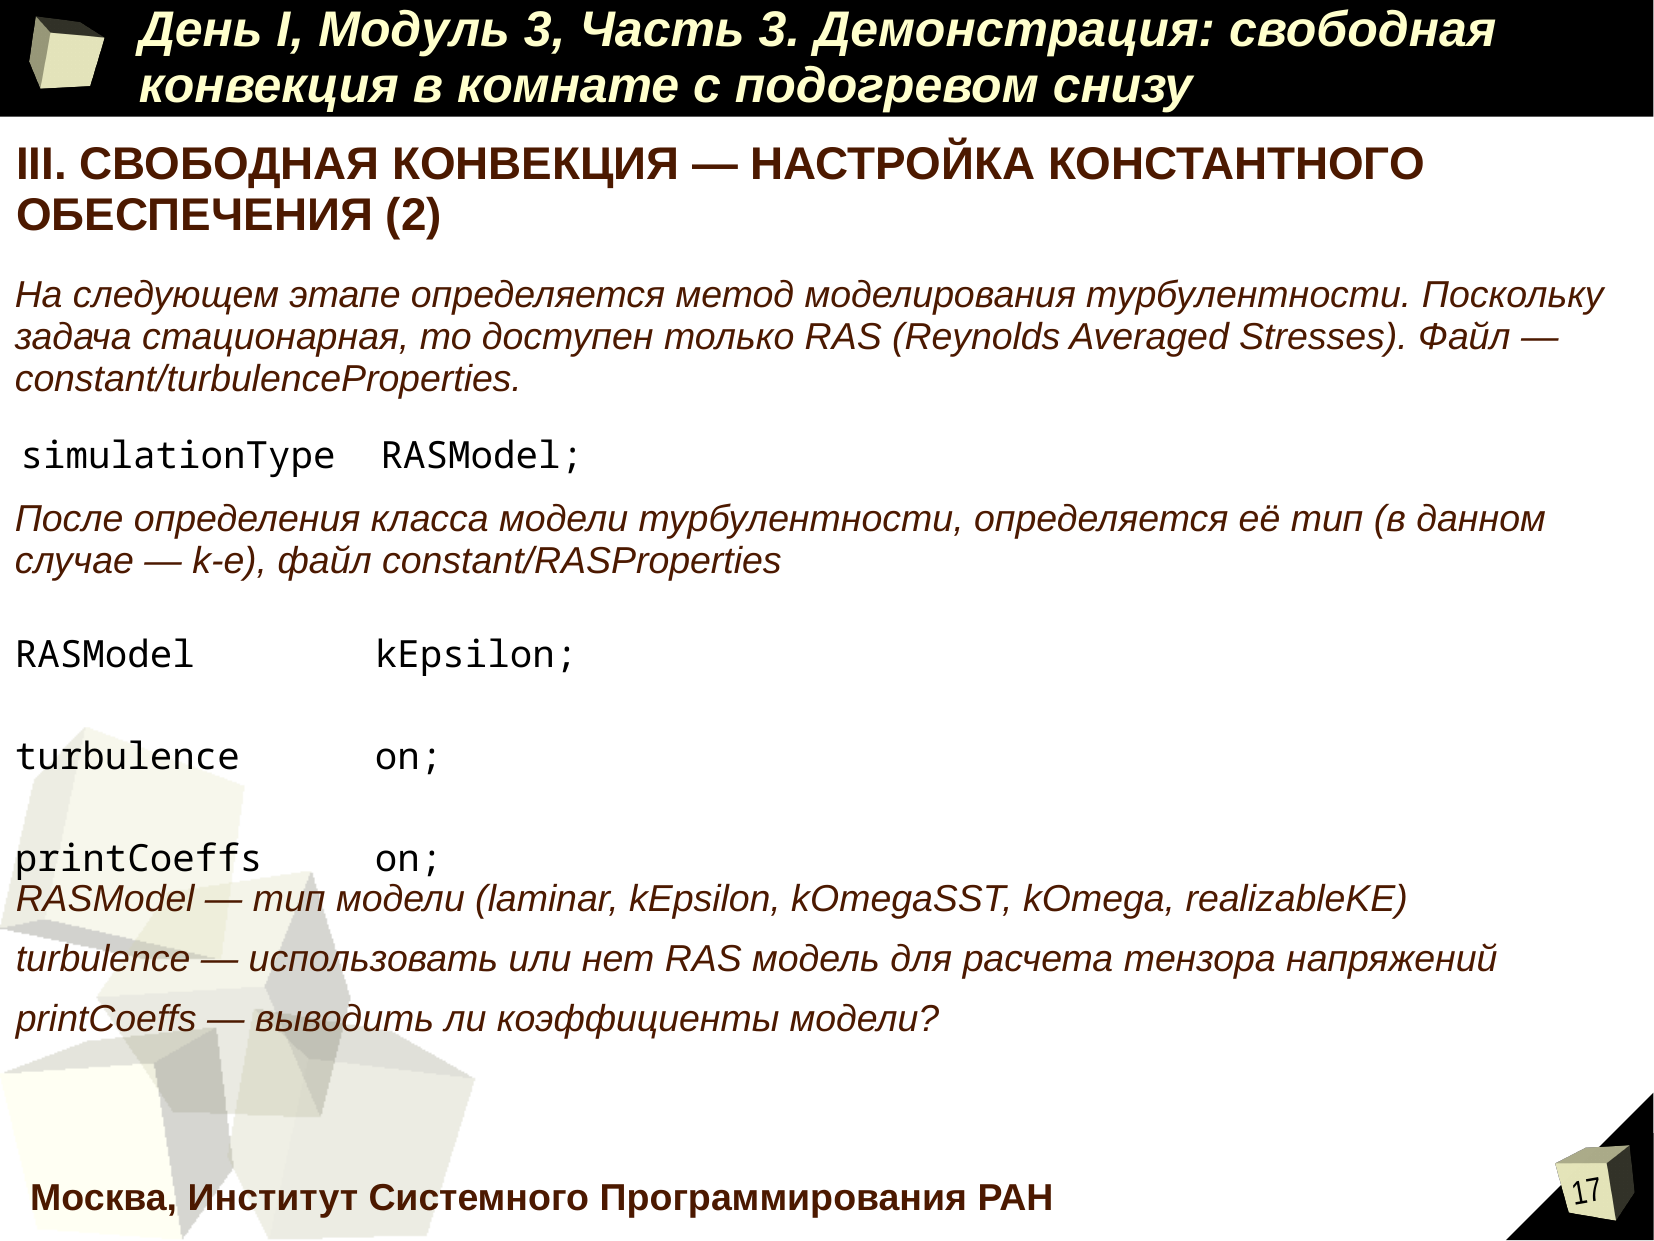

III. СВОБОДНАЯ КОНВЕКЦИЯ — НАСТРОЙКА КОНСТАНТНОГО ОБЕСПЕЧЕНИЯ (2)
На следующем этапе определяется метод моделирования турбулентности. Поскольку задача стационарная, то доступен только RAS (Reynolds Averaged Stresses). Файл — constant/turbulenceProperties.
simulationType RASModel;
После определения класса модели турбулентности, определяется её тип (в данном случае — k-e), файл constant/RASProperties
RASModel kEpsilon;
turbulence on;
printCoeffs on;
RASModel — тип модели (laminar, kEpsilon, kOmegaSST, kOmega, realizableKE)
turbulence — использовать или нет RAS модель для расчета тензора напряжений
printCoeffs — выводить ли коэффициенты модели?